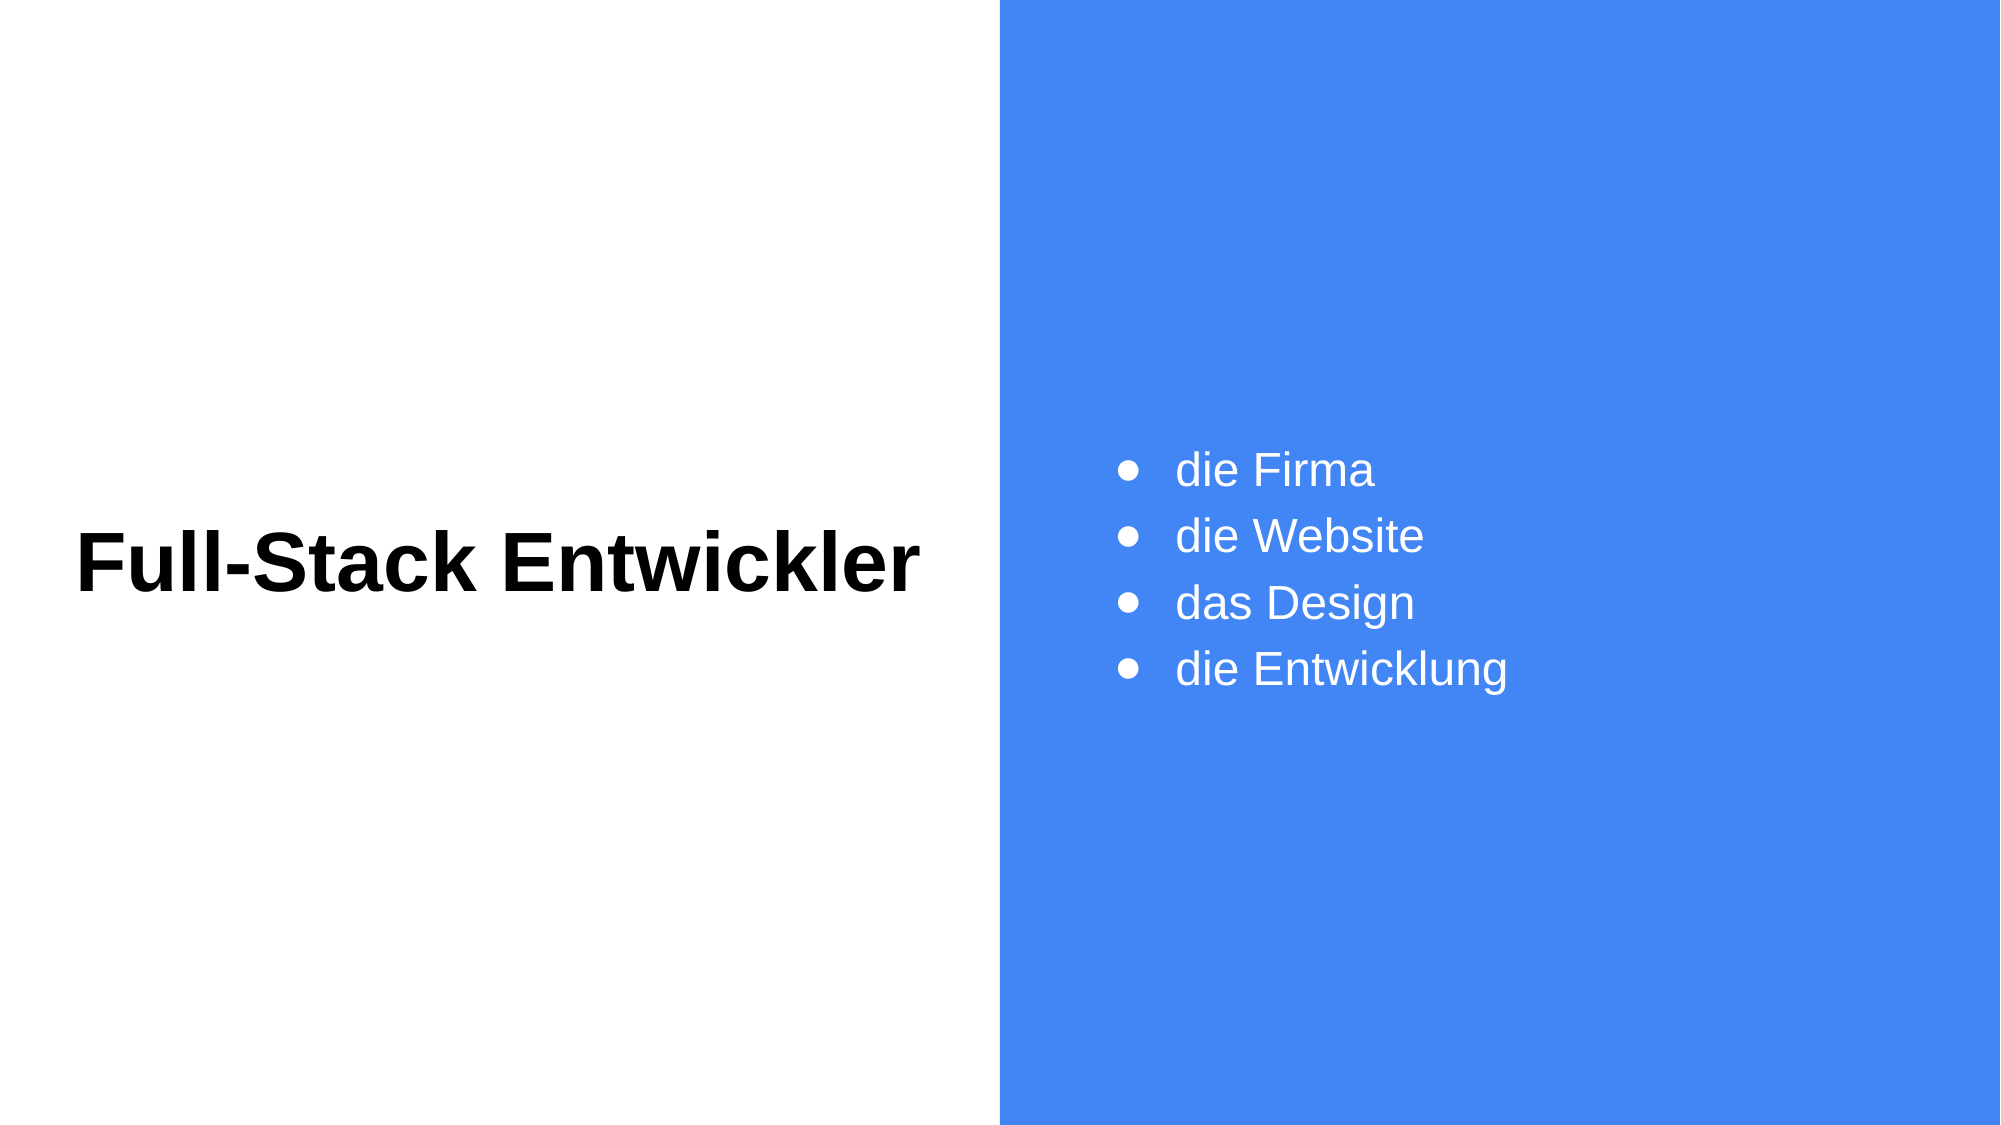

die Firma
die Website
das Design
die Entwicklung
# Full-Stack Entwickler